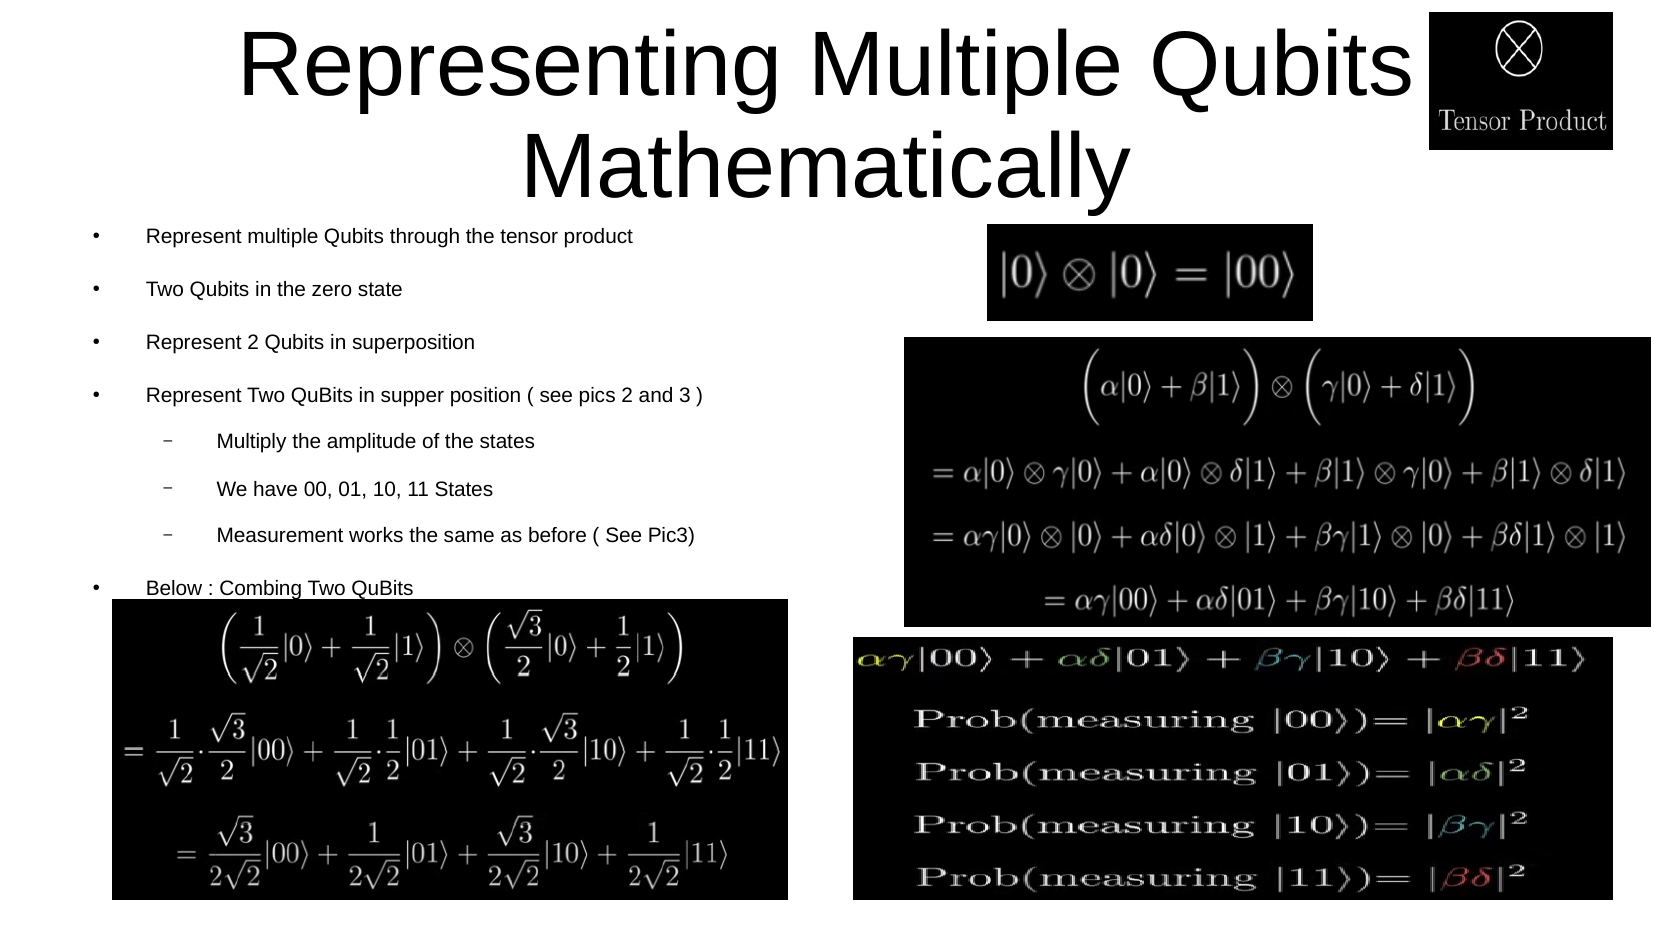

# Representing Multiple Qubits Mathematically
Represent multiple Qubits through the tensor product
Two Qubits in the zero state
Represent 2 Qubits in superposition
Represent Two QuBits in supper position ( see pics 2 and 3 )
Multiply the amplitude of the states
We have 00, 01, 10, 11 States
Measurement works the same as before ( See Pic3)
Below : Combing Two QuBits